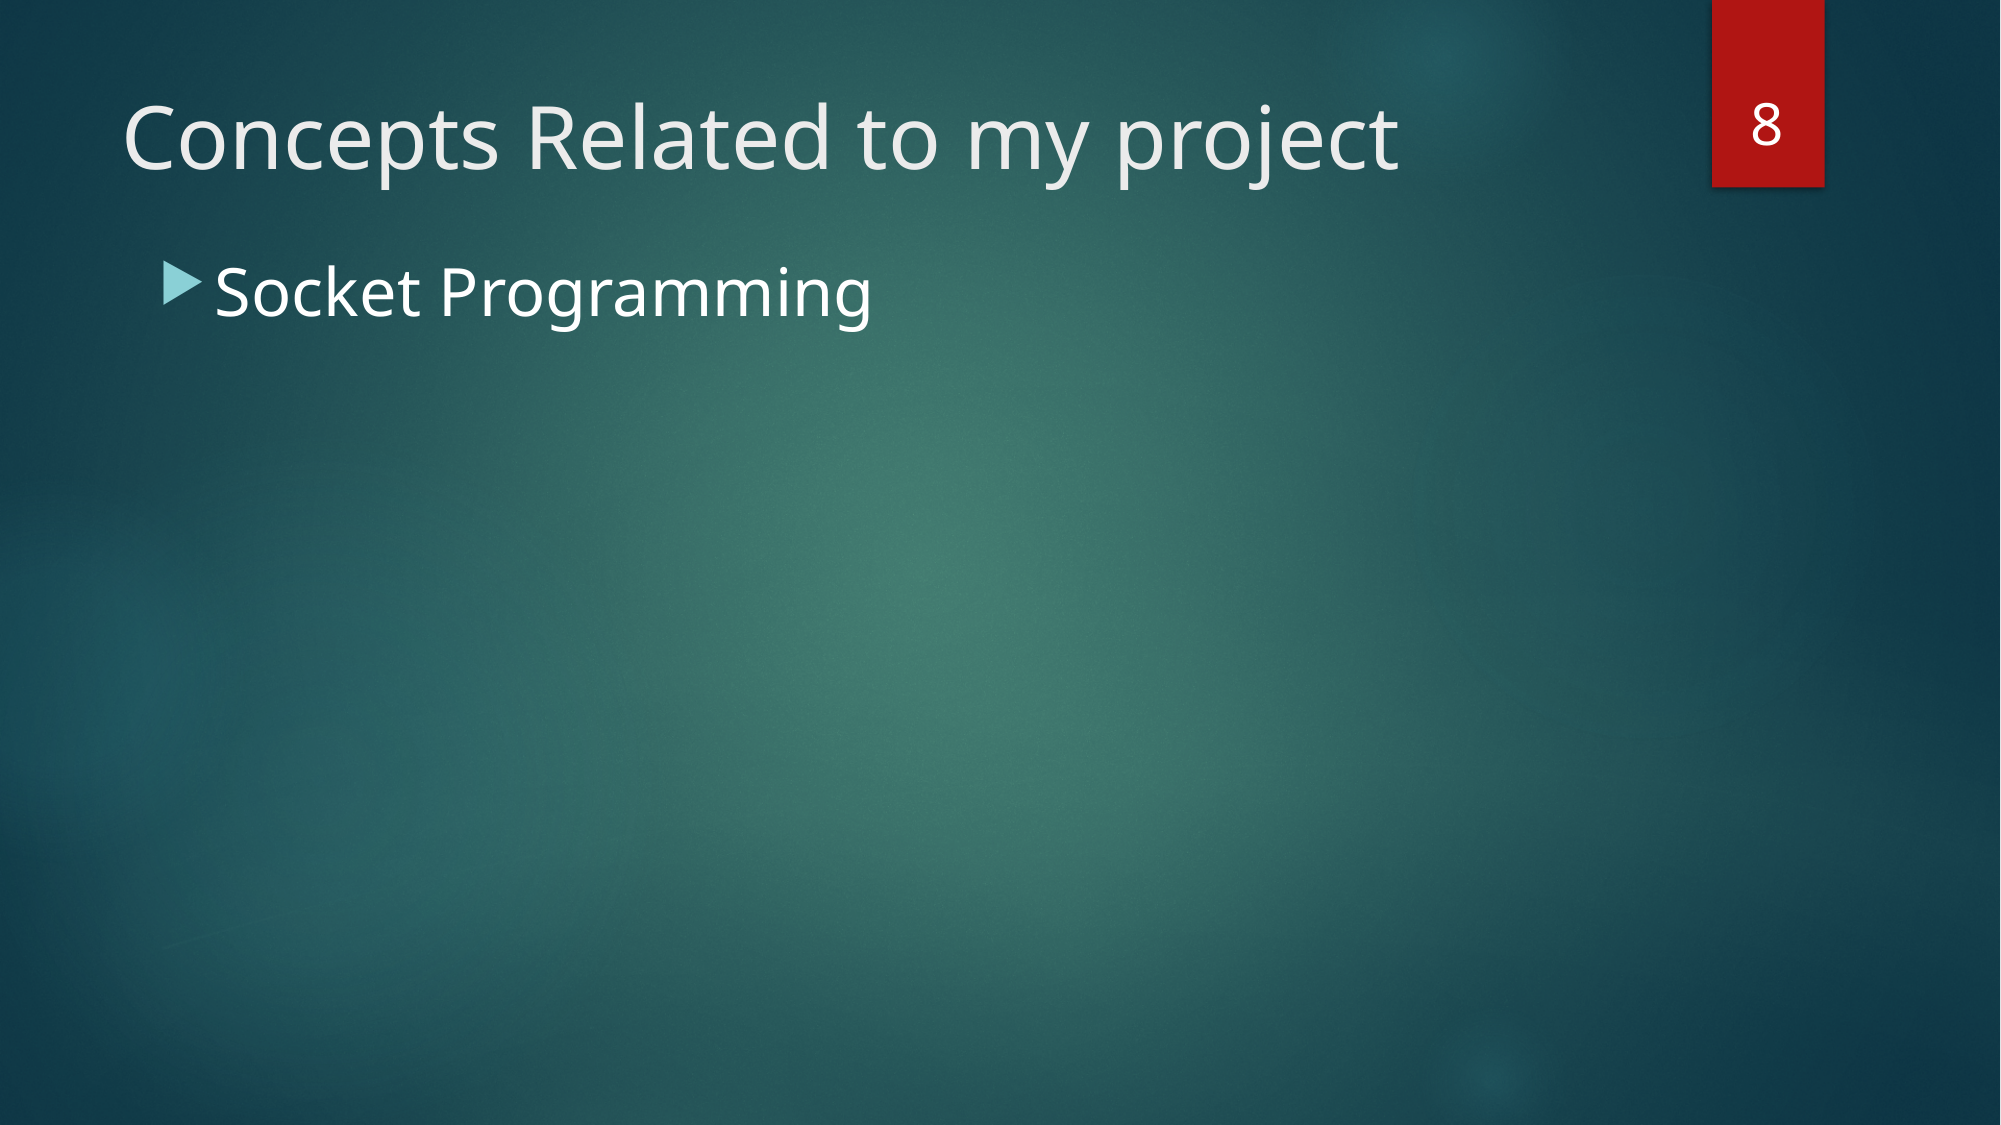

8
# Concepts Related to my project
Socket Programming